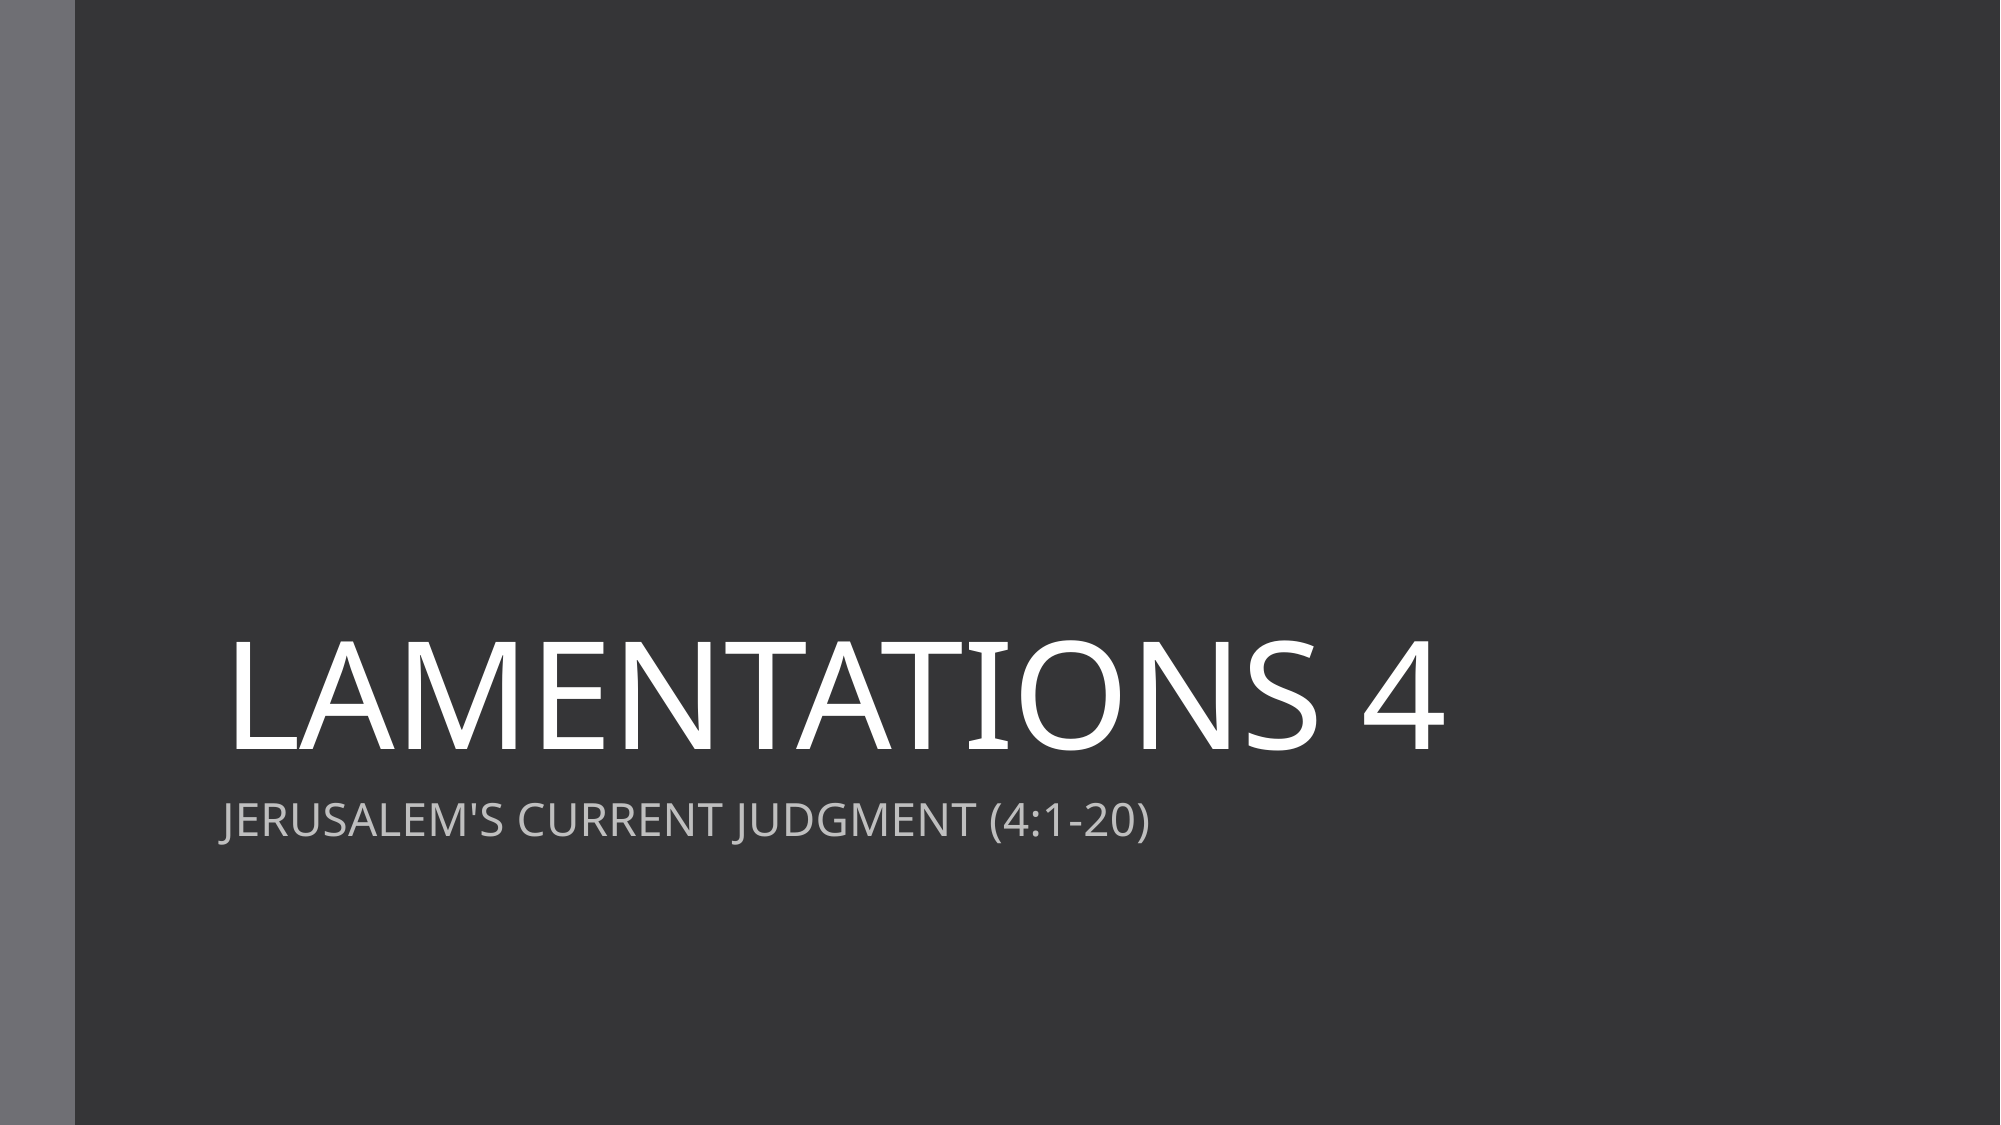

# LAMENTATIONS 4
JERUSALEM'S CURRENT JUDGMENT (4:1-20)